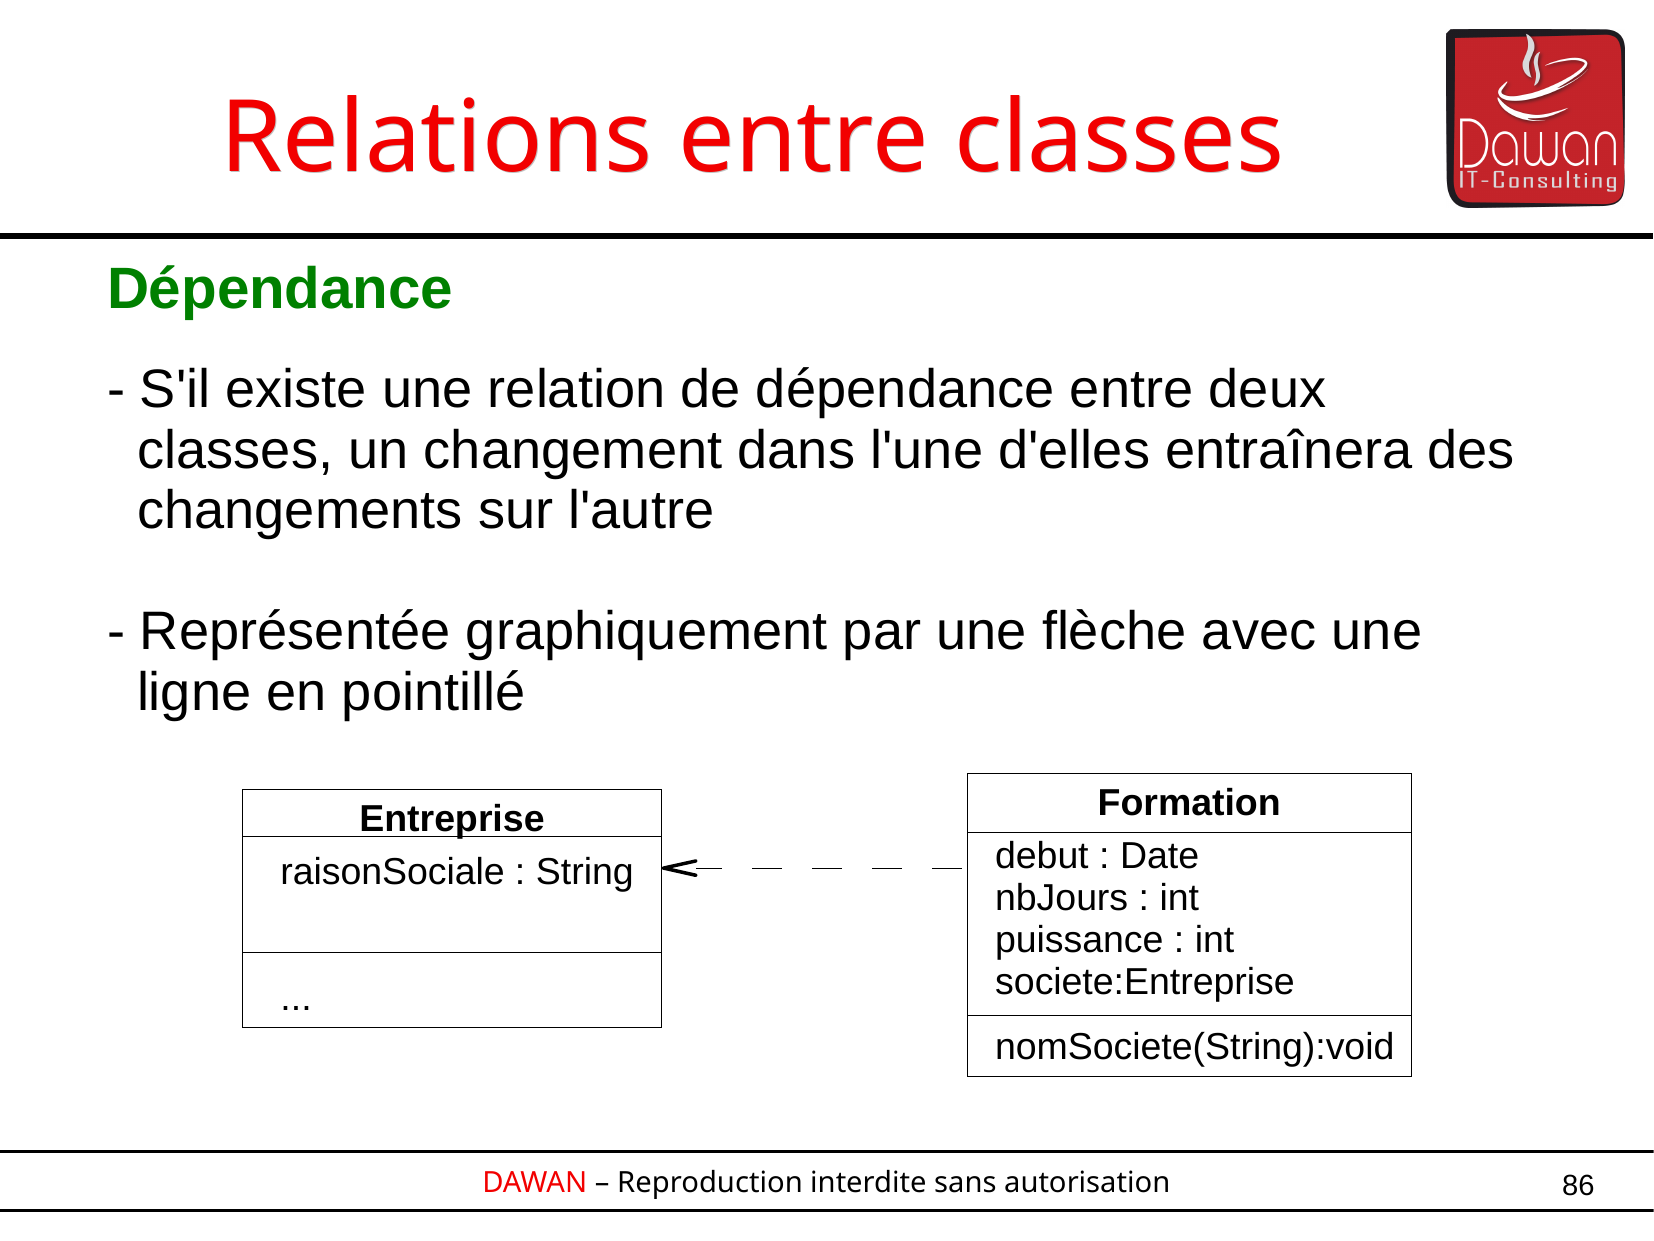

# Relations entre classes
Dépendance
- S'il existe une relation de dépendance entre deux
 classes, un changement dans l'une d'elles entraînera des
 changements sur l'autre
- Représentée graphiquement par une flèche avec une
 ligne en pointillé
Formation
 debut : Date
 nbJours : int
 puissance : int
 societe:Entreprise
 nomSociete(String):void
Entreprise
 raisonSociale : String
 ...
86